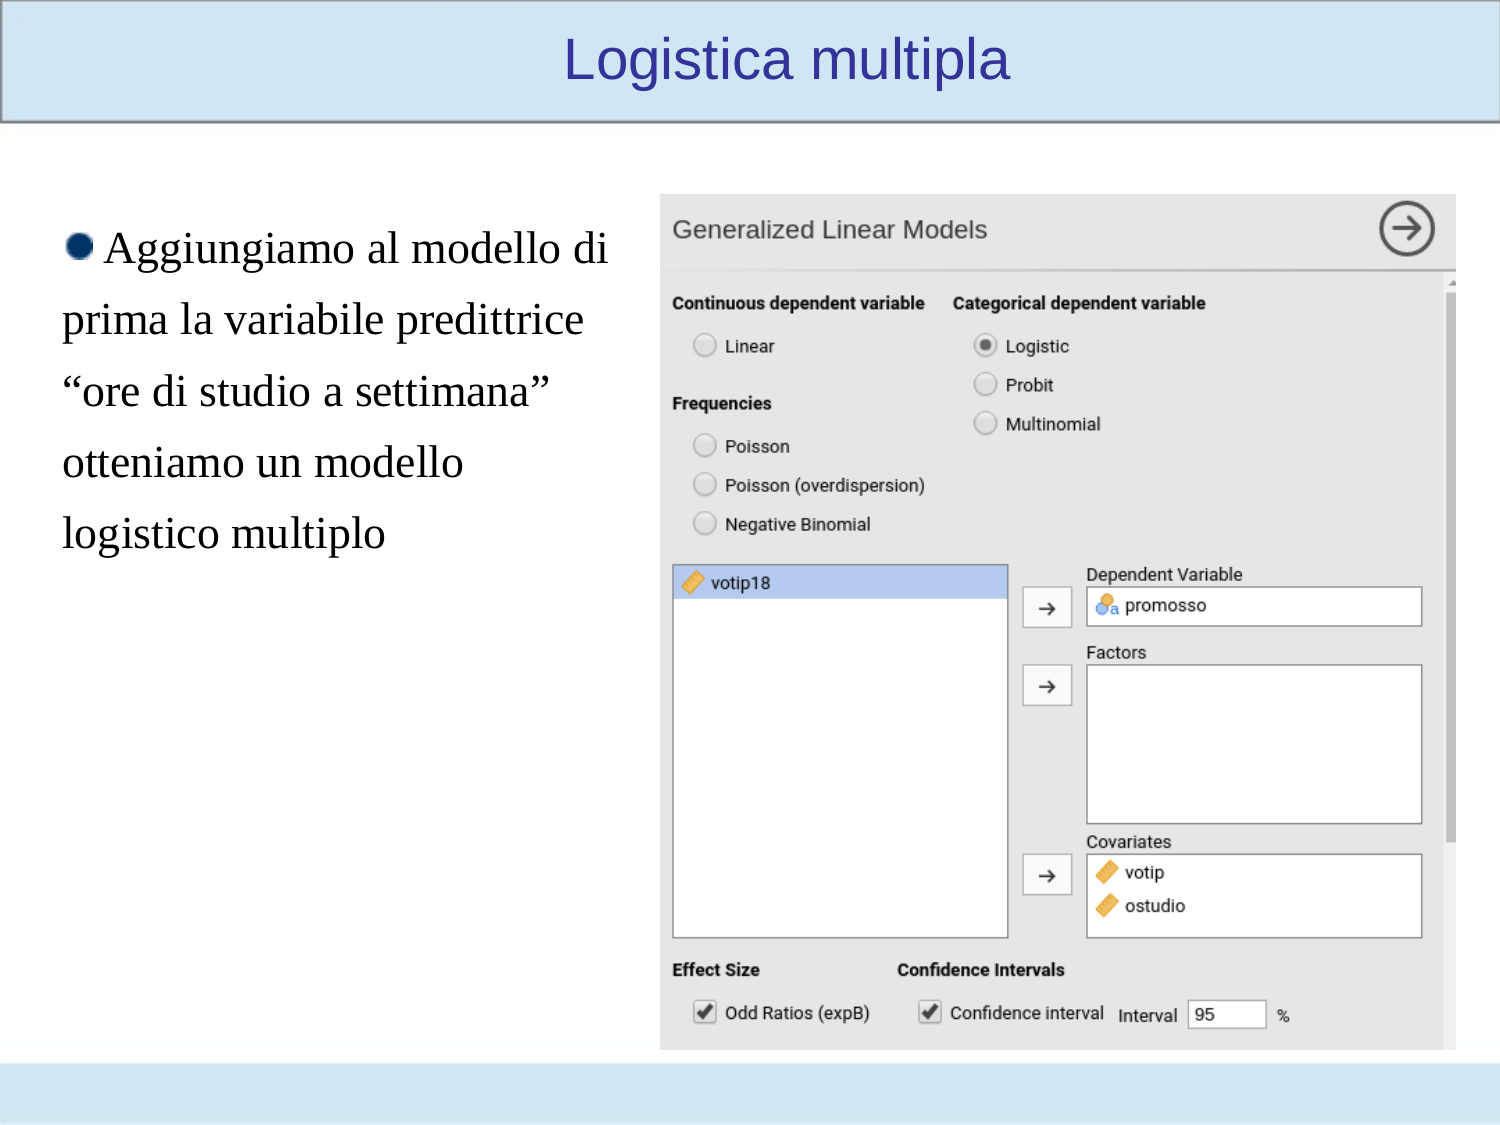

# Logistica multipla
 Aggiungiamo al modello di prima la variabile predittrice “ore di studio a settimana” otteniamo un modello logistico multiplo